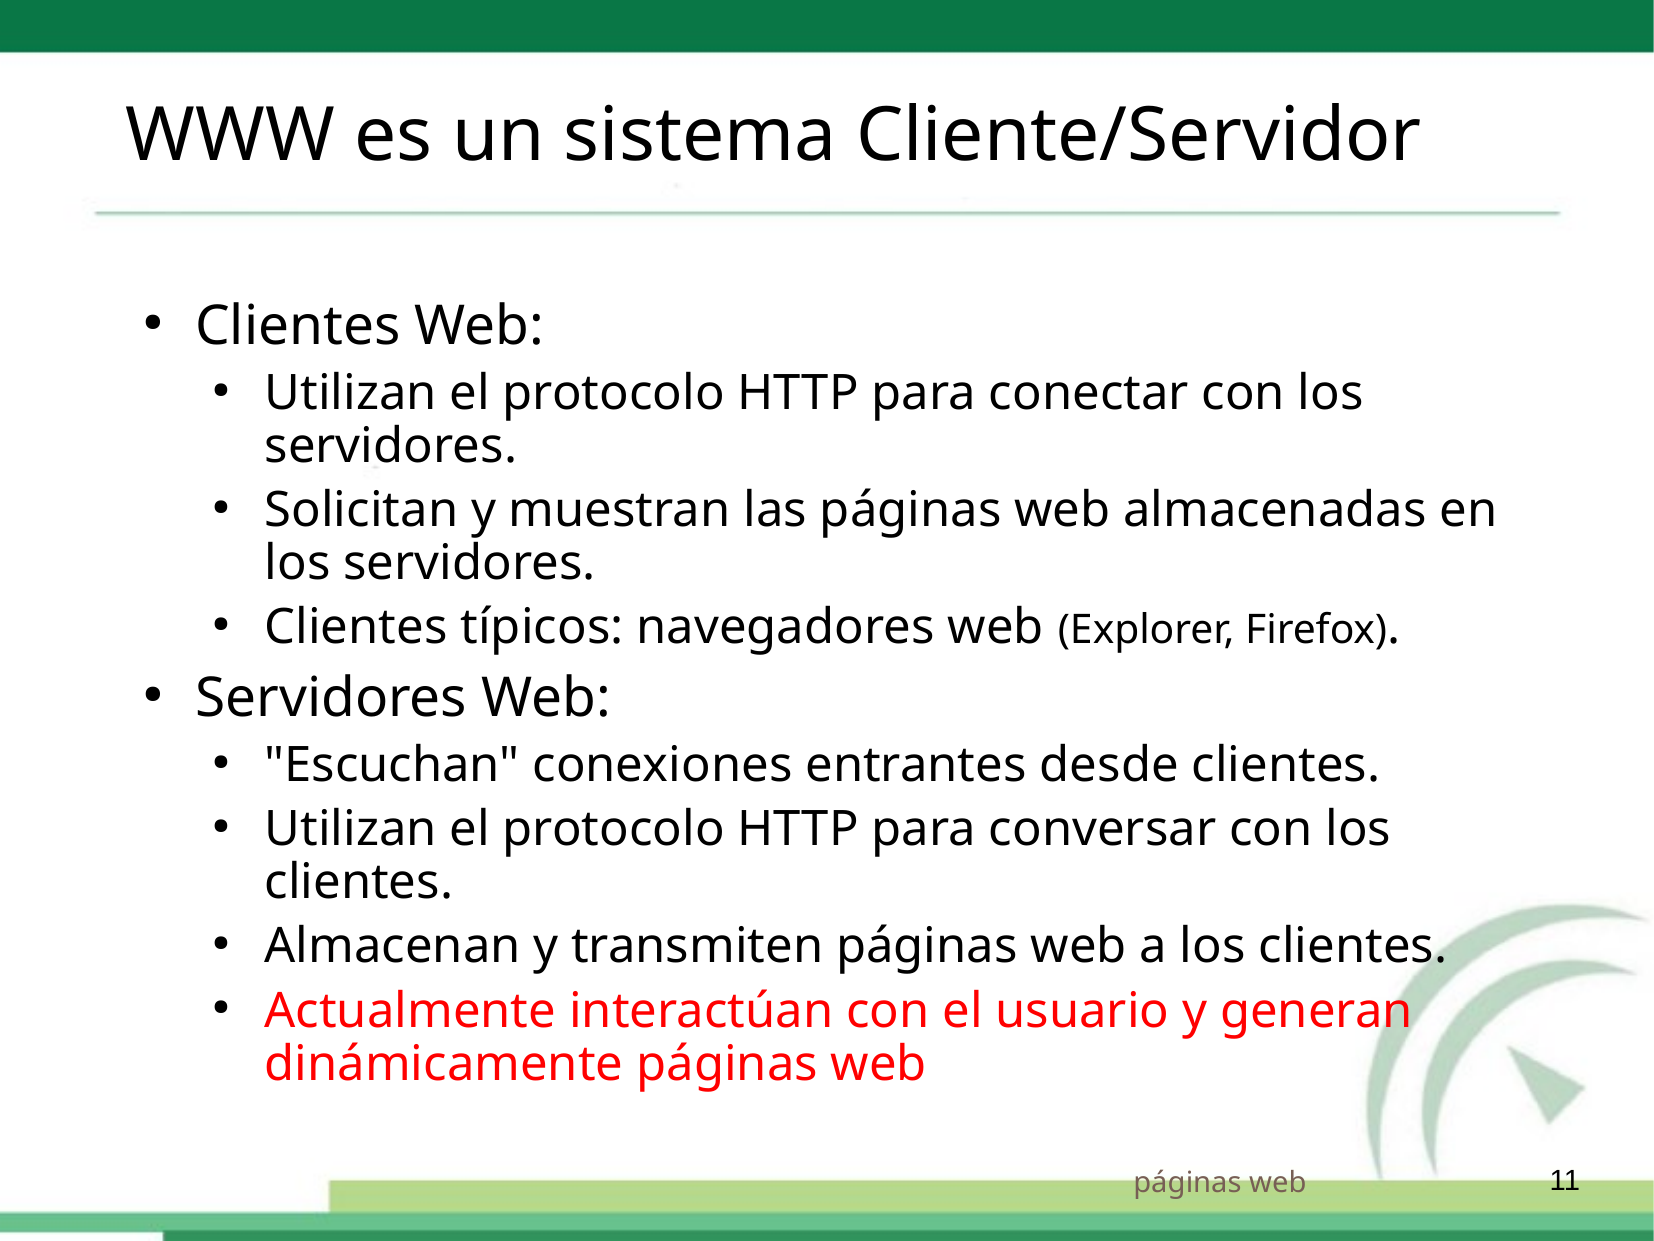

# WWW es un sistema Cliente/Servidor
Clientes Web:
Utilizan el protocolo HTTP para conectar con los servidores.
Solicitan y muestran las páginas web almacenadas en los servidores.
Clientes típicos: navegadores web (Explorer, Firefox).
Servidores Web:
"Escuchan" conexiones entrantes desde clientes.
Utilizan el protocolo HTTP para conversar con los clientes.
Almacenan y transmiten páginas web a los clientes.
Actualmente interactúan con el usuario y generan dinámicamente páginas web
páginas web